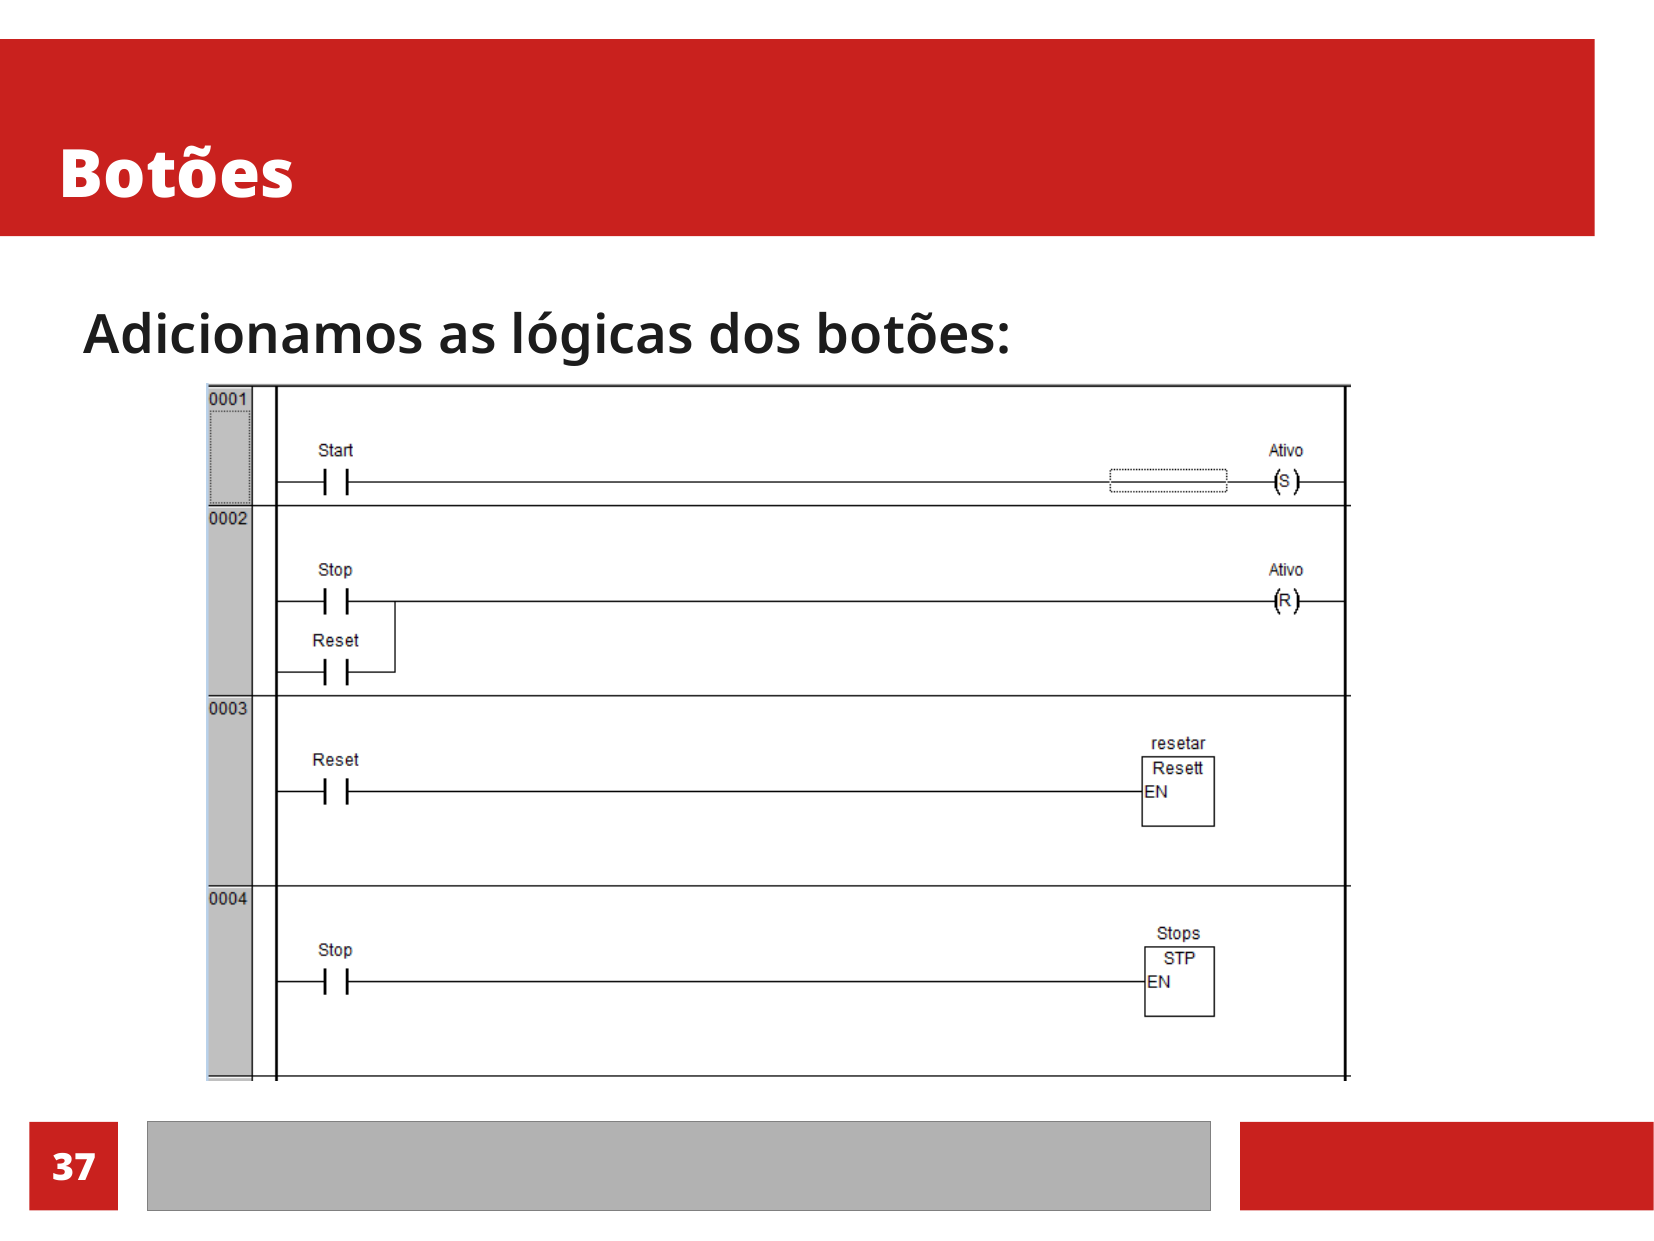

# Botões
Adicionamos as lógicas dos botões:
37